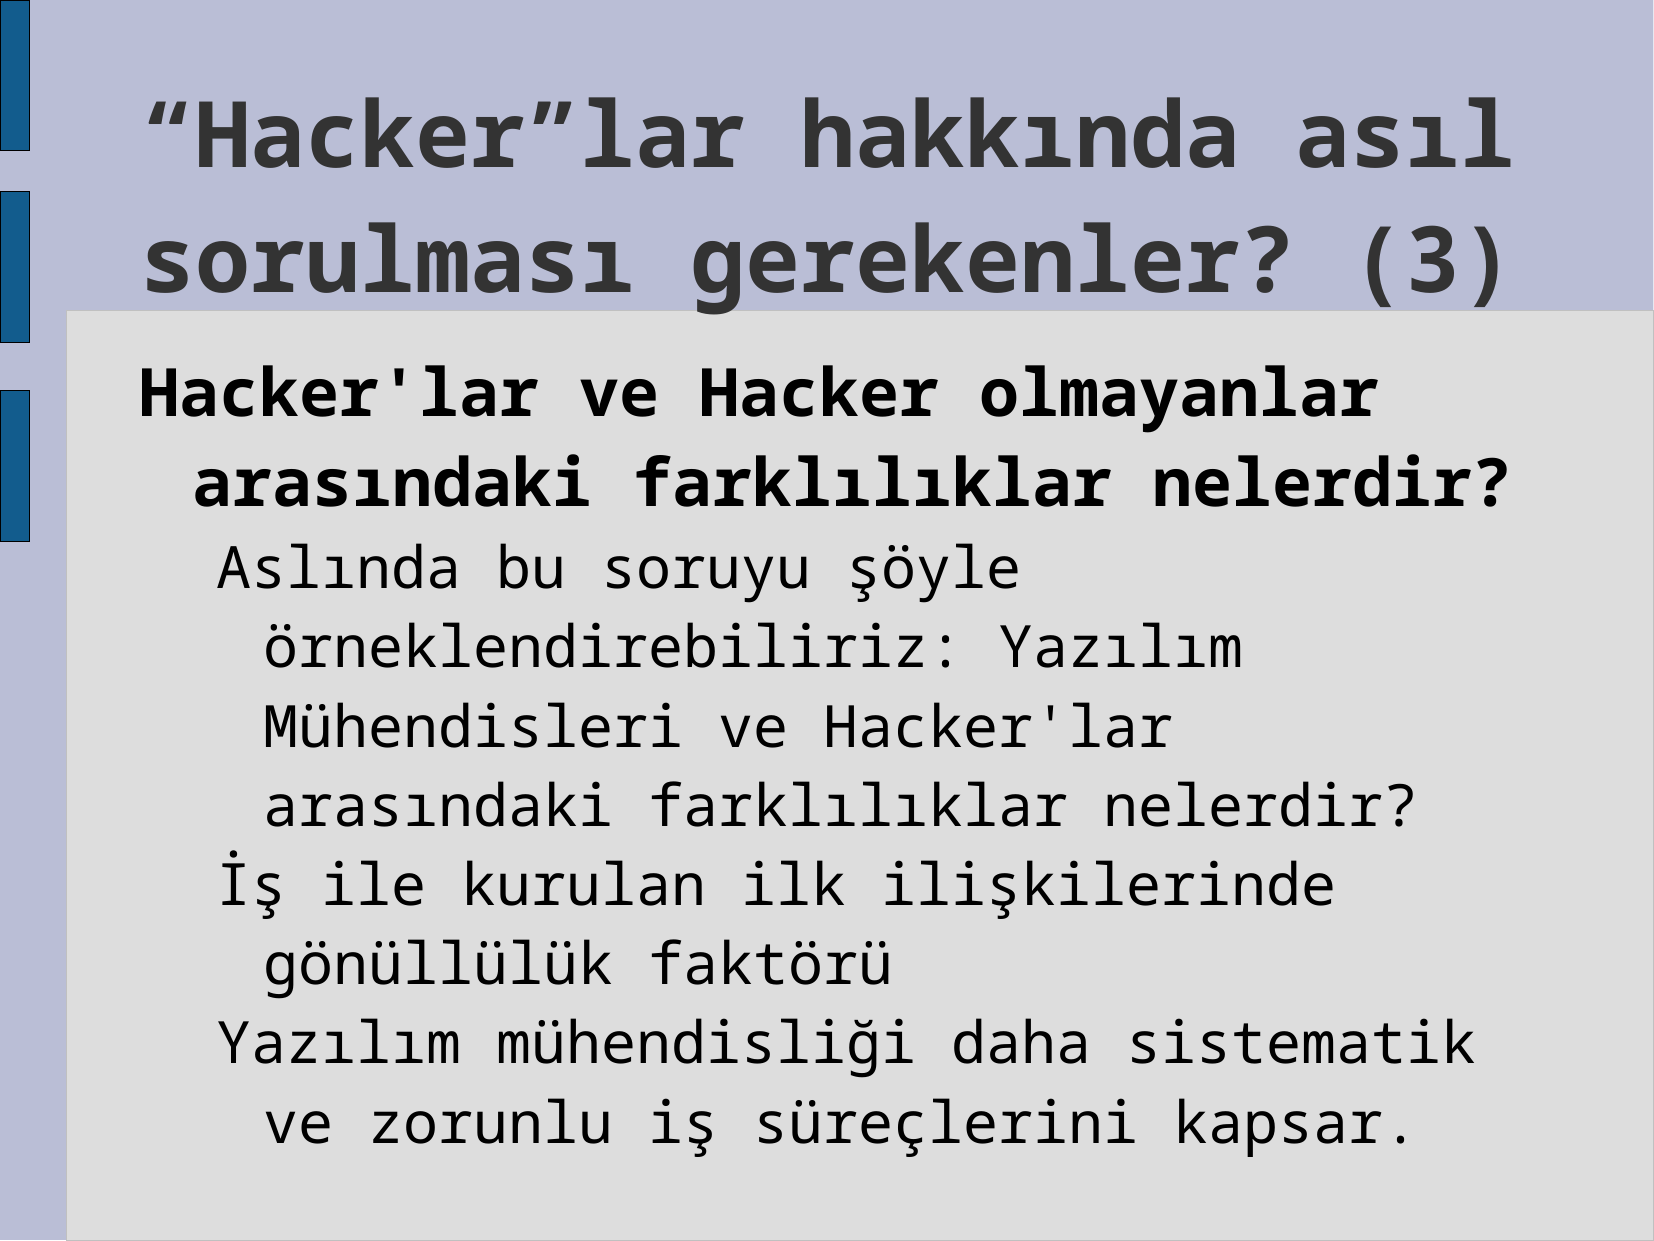

# “Hacker”lar hakkında asıl sorulması gerekenler? (3)
Hacker'lar ve Hacker olmayanlar arasındaki farklılıklar nelerdir?
Aslında bu soruyu şöyle örneklendirebiliriz: Yazılım Mühendisleri ve Hacker'lar arasındaki farklılıklar nelerdir?
İş ile kurulan ilk ilişkilerinde gönüllülük faktörü
Yazılım mühendisliği daha sistematik ve zorunlu iş süreçlerini kapsar.